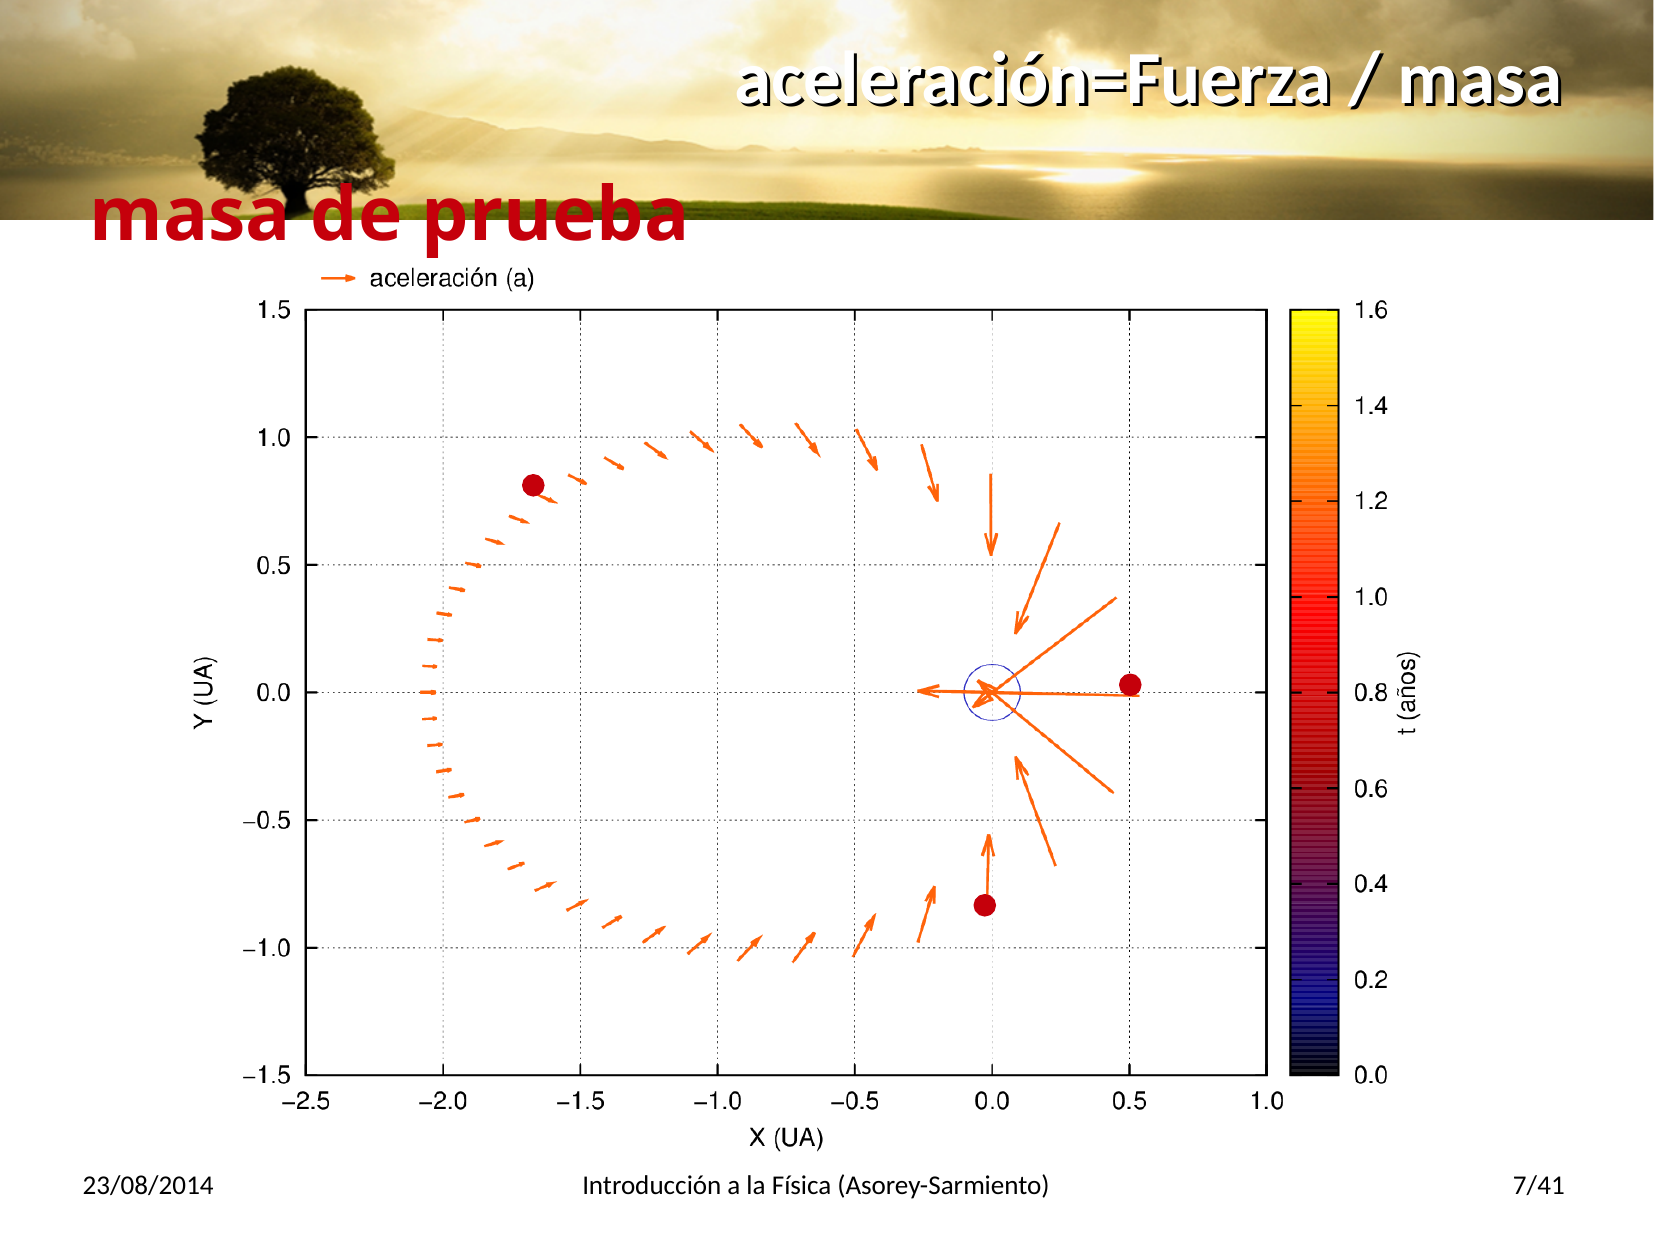

# aceleración=Fuerza / masa
masa de prueba
23/08/2014
Introducción a la Física (Asorey-Sarmiento)
7